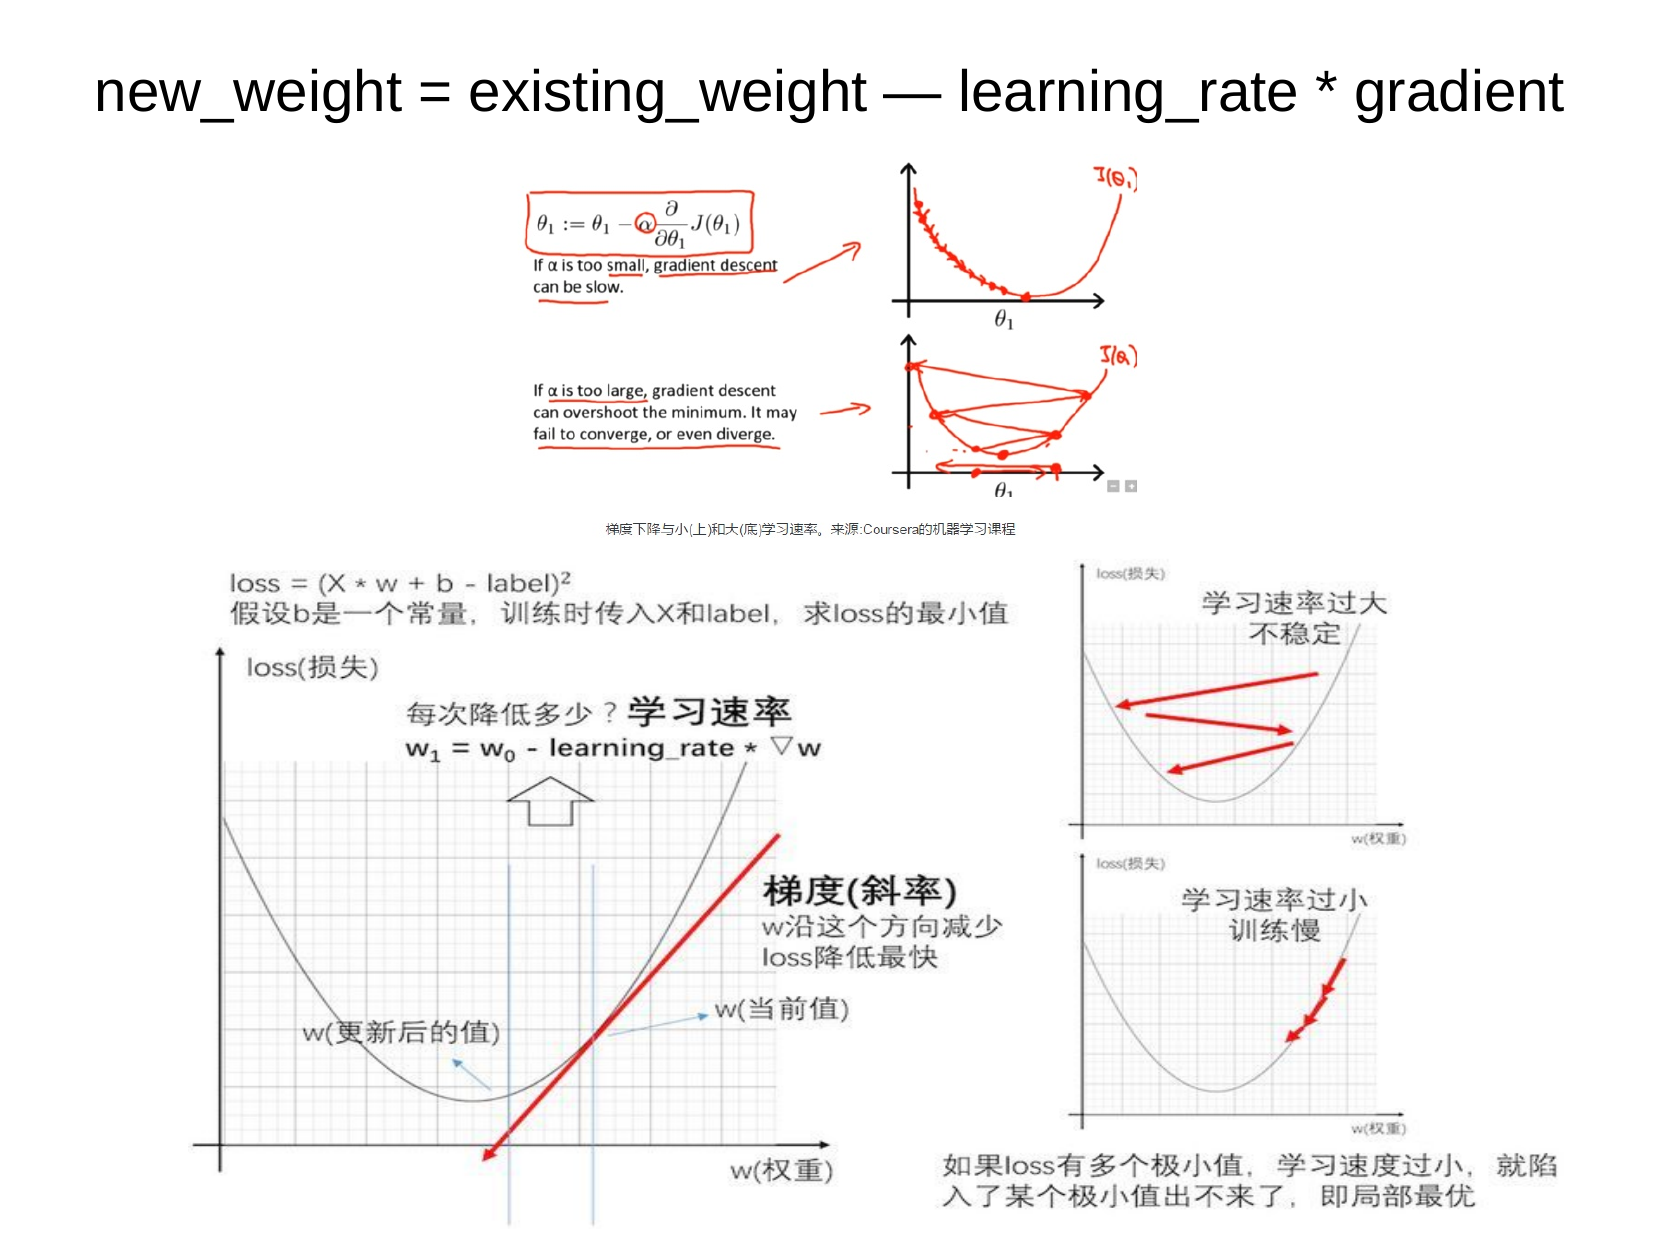

# new_weight = existing_weight — learning_rate * gradient